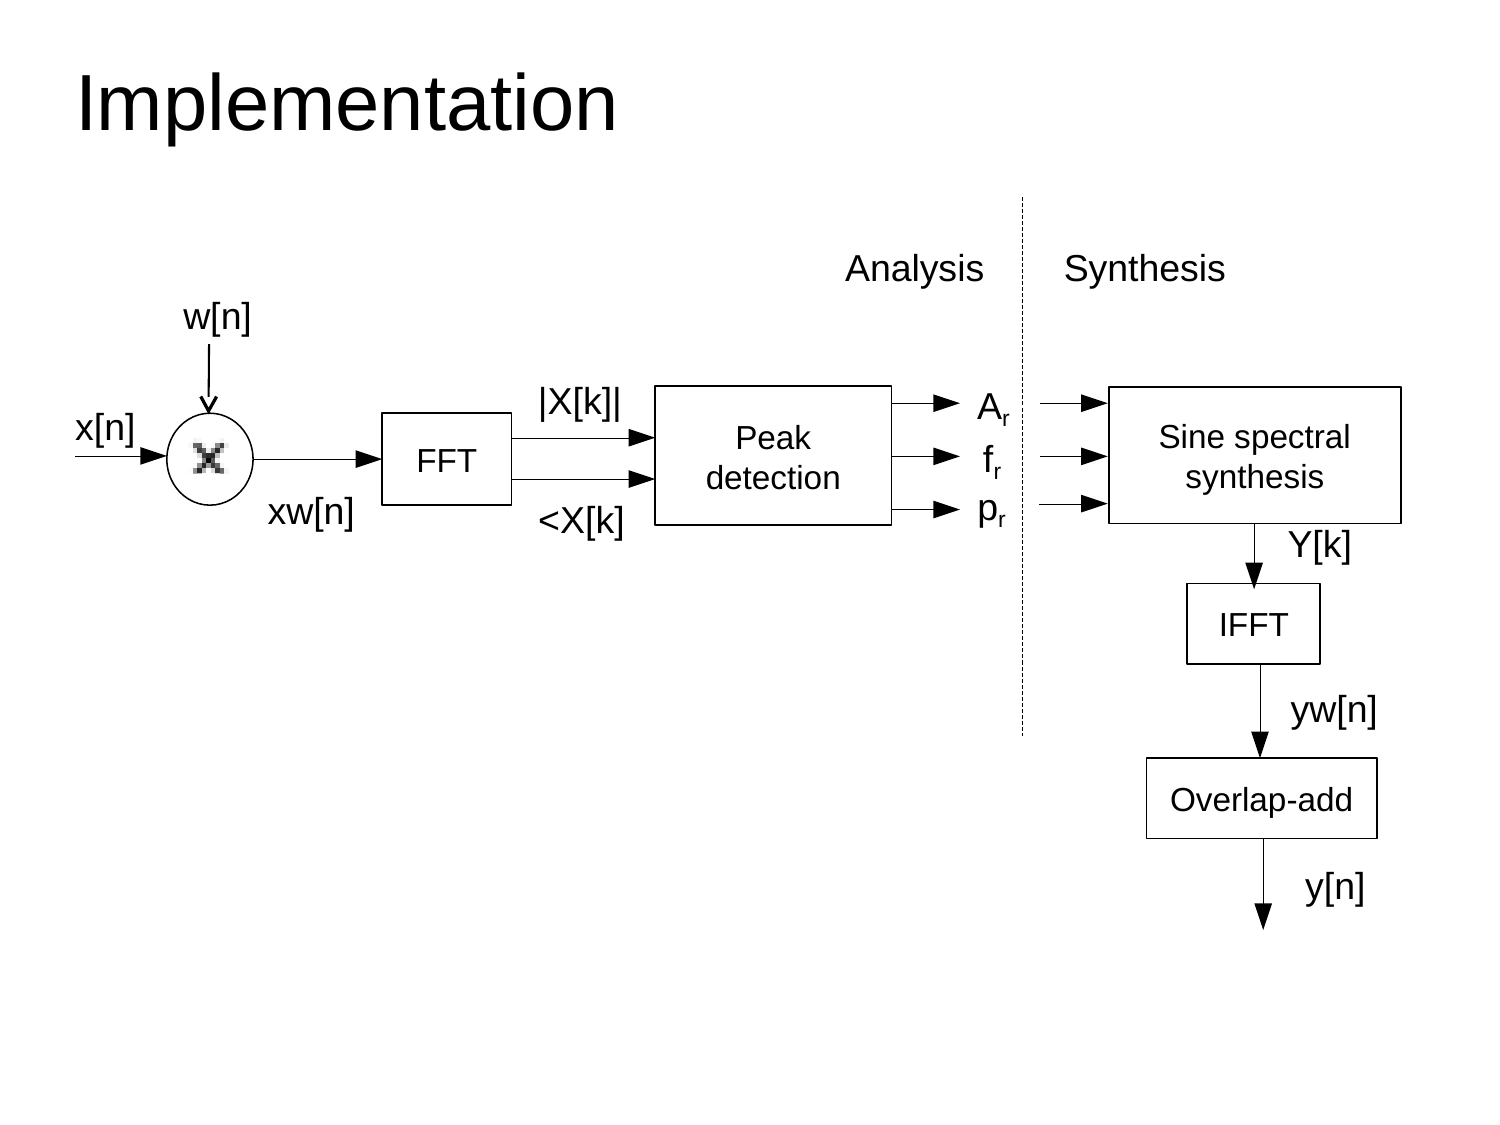

# Implementation
Analysis
Synthesis
w[n]
|X[k]|
Ar
Peak detection
Sine spectral
synthesis
x[n]
FFT
fr
pr
xw[n]
<X[k]
Y[k]
IFFT
yw[n]
Overlap-add
y[n]